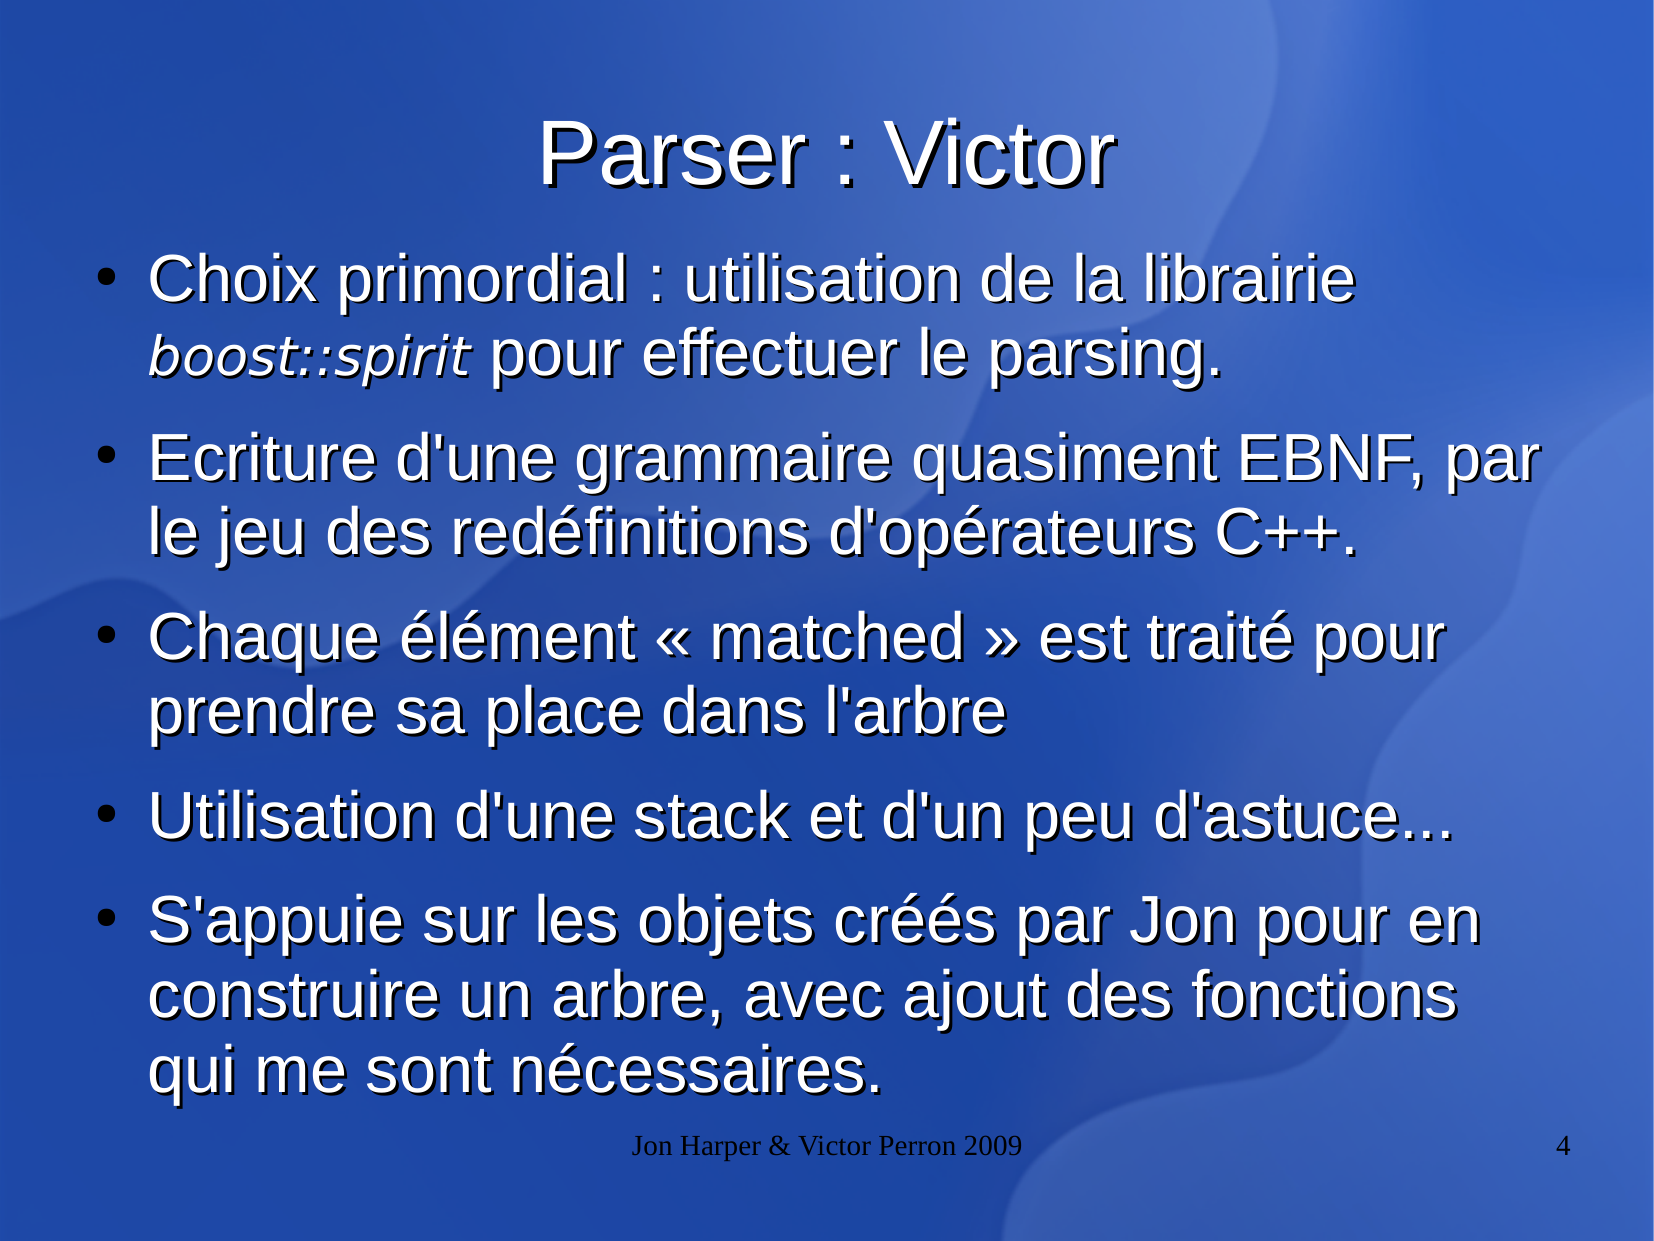

# Parser : Victor
Choix primordial : utilisation de la librairie boost::spirit pour effectuer le parsing.
Ecriture d'une grammaire quasiment EBNF, par le jeu des redéfinitions d'opérateurs C++.
Chaque élément « matched » est traité pour prendre sa place dans l'arbre
Utilisation d'une stack et d'un peu d'astuce...
S'appuie sur les objets créés par Jon pour en construire un arbre, avec ajout des fonctions qui me sont nécessaires.
Jon Harper & Victor Perron 2009
4